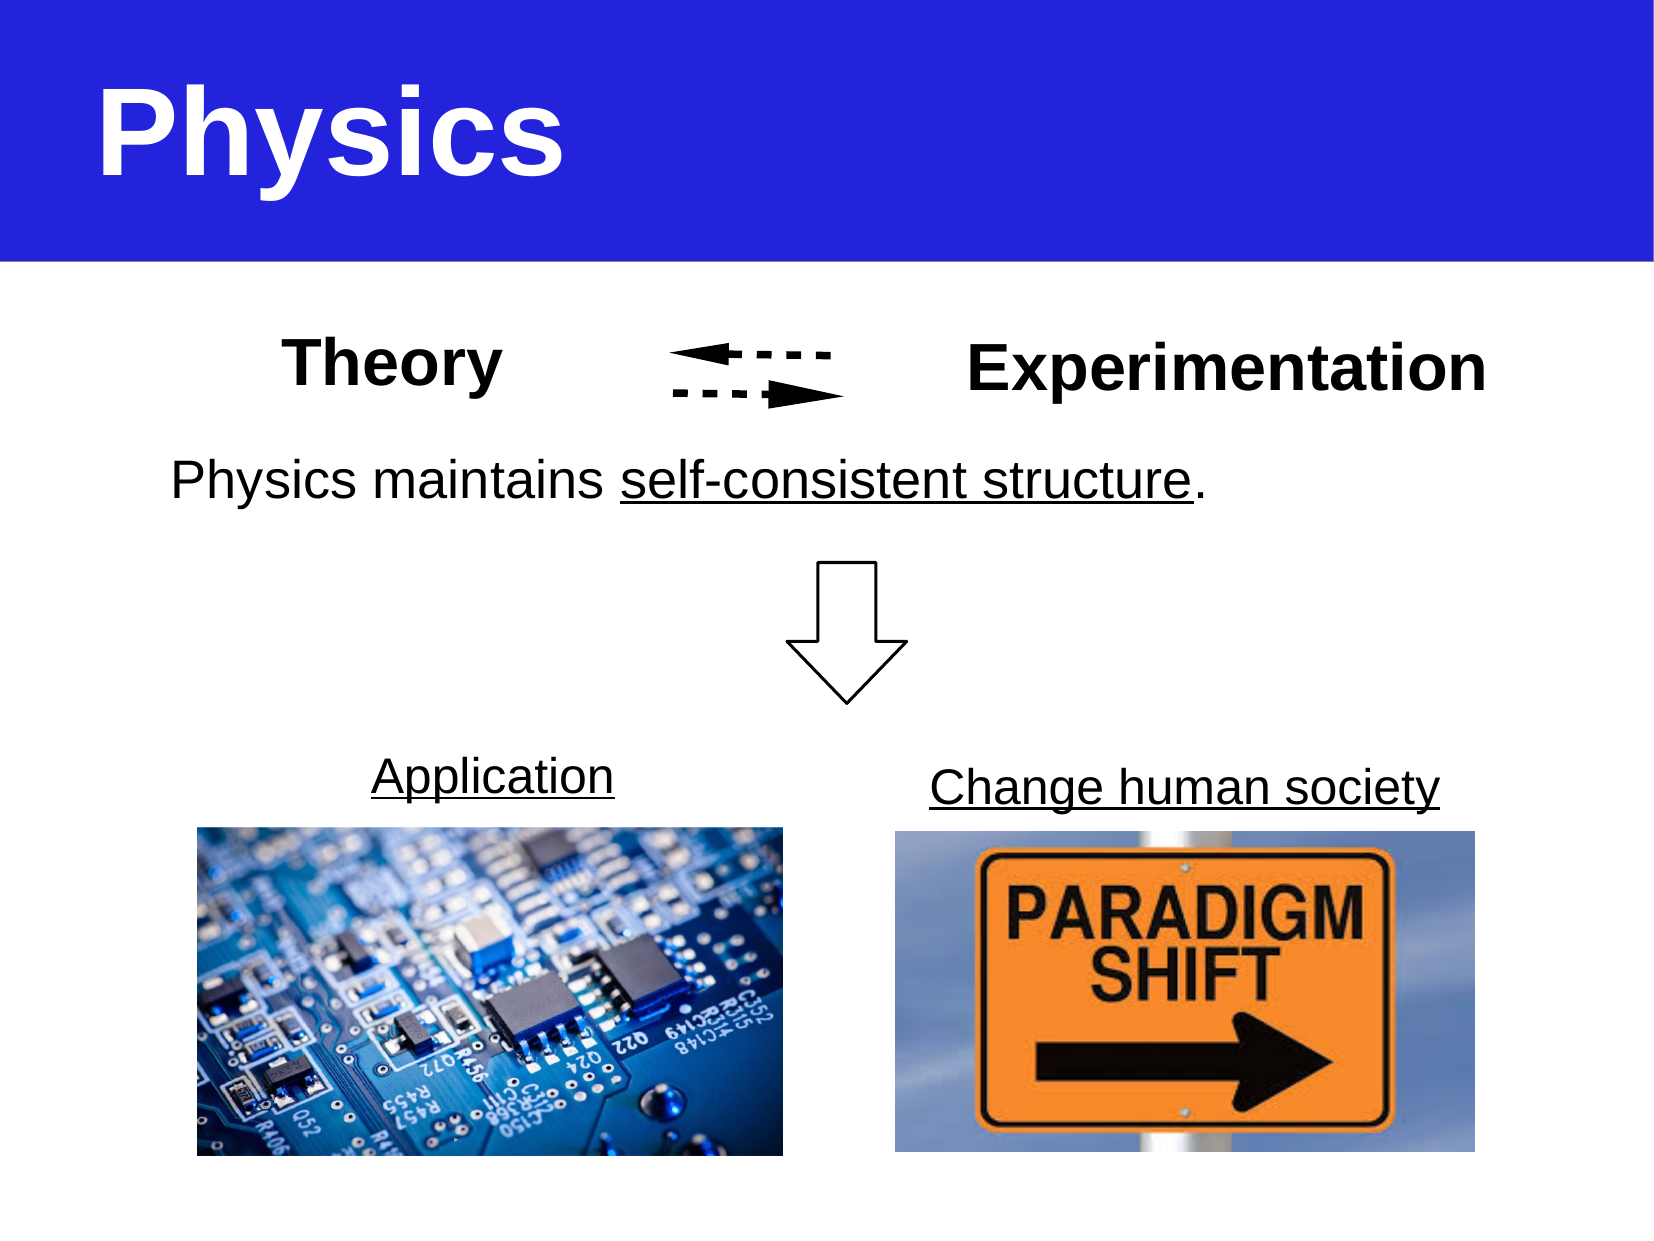

# Physics
Theory
Experimentation
Physics maintains self-consistent structure.
Application
Change human society